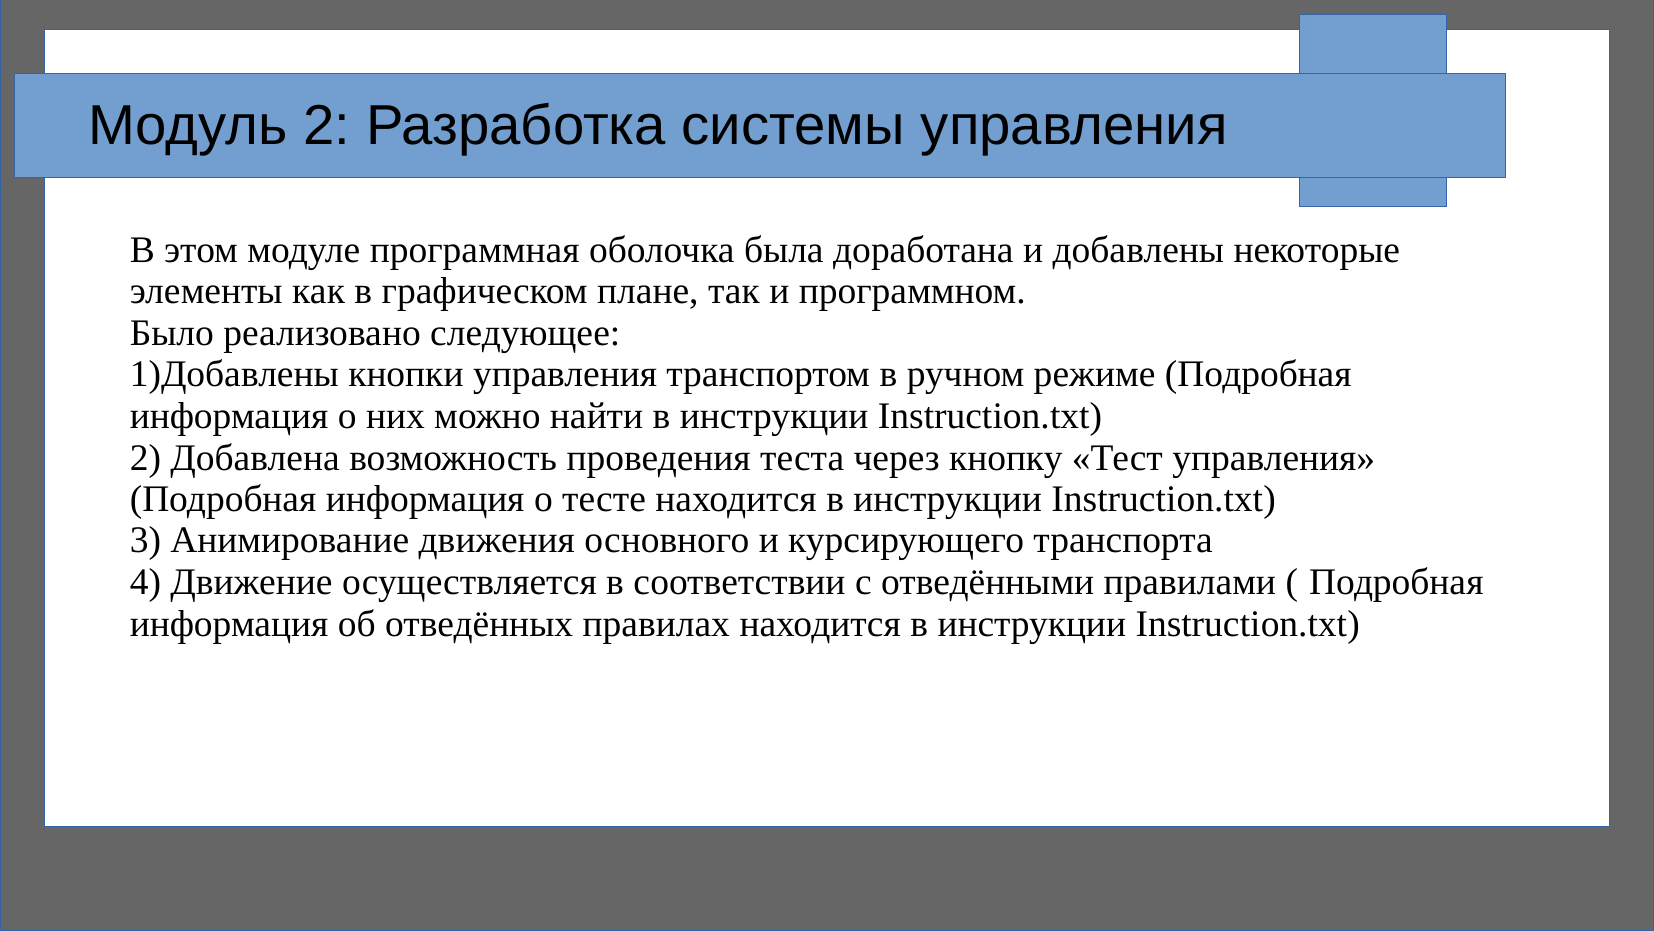

# Модуль 2: Разработка системы управления
В этом модуле программная оболочка была доработана и добавлены некоторые элементы как в графическом плане, так и программном.
Было реализовано следующее:
1)Добавлены кнопки управления транспортом в ручном режиме (Подробная информация о них можно найти в инструкции Instruction.txt)
2) Добавлена возможность проведения теста через кнопку «Тест управления» (Подробная информация о тесте находится в инструкции Instruction.txt)
3) Анимирование движения основного и курсирующего транспорта
4) Движение осуществляется в соответствии с отведёнными правилами ( Подробная информация об отведённых правилах находится в инструкции Instruction.txt)